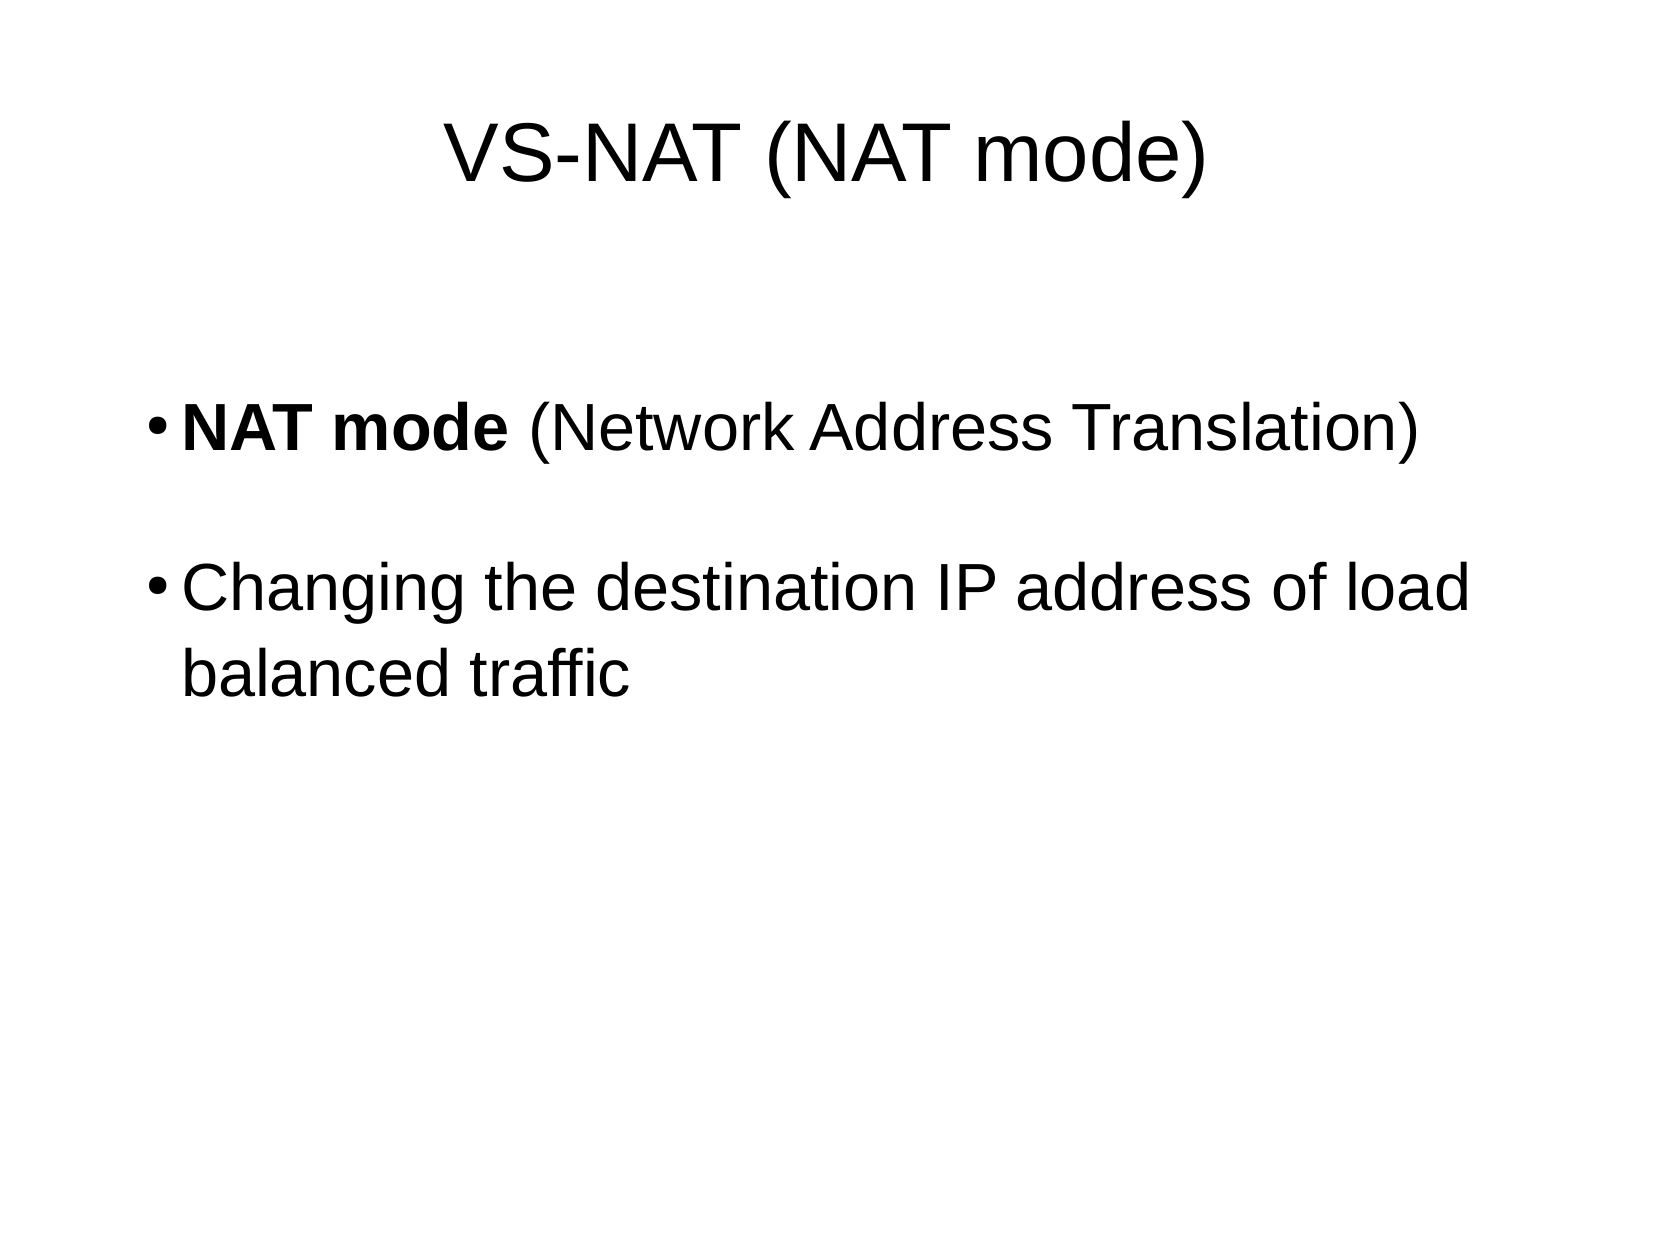

# VS-NAT (NAT mode)
NAT mode (Network Address Translation)
Changing the destination IP address of load
balanced traffic